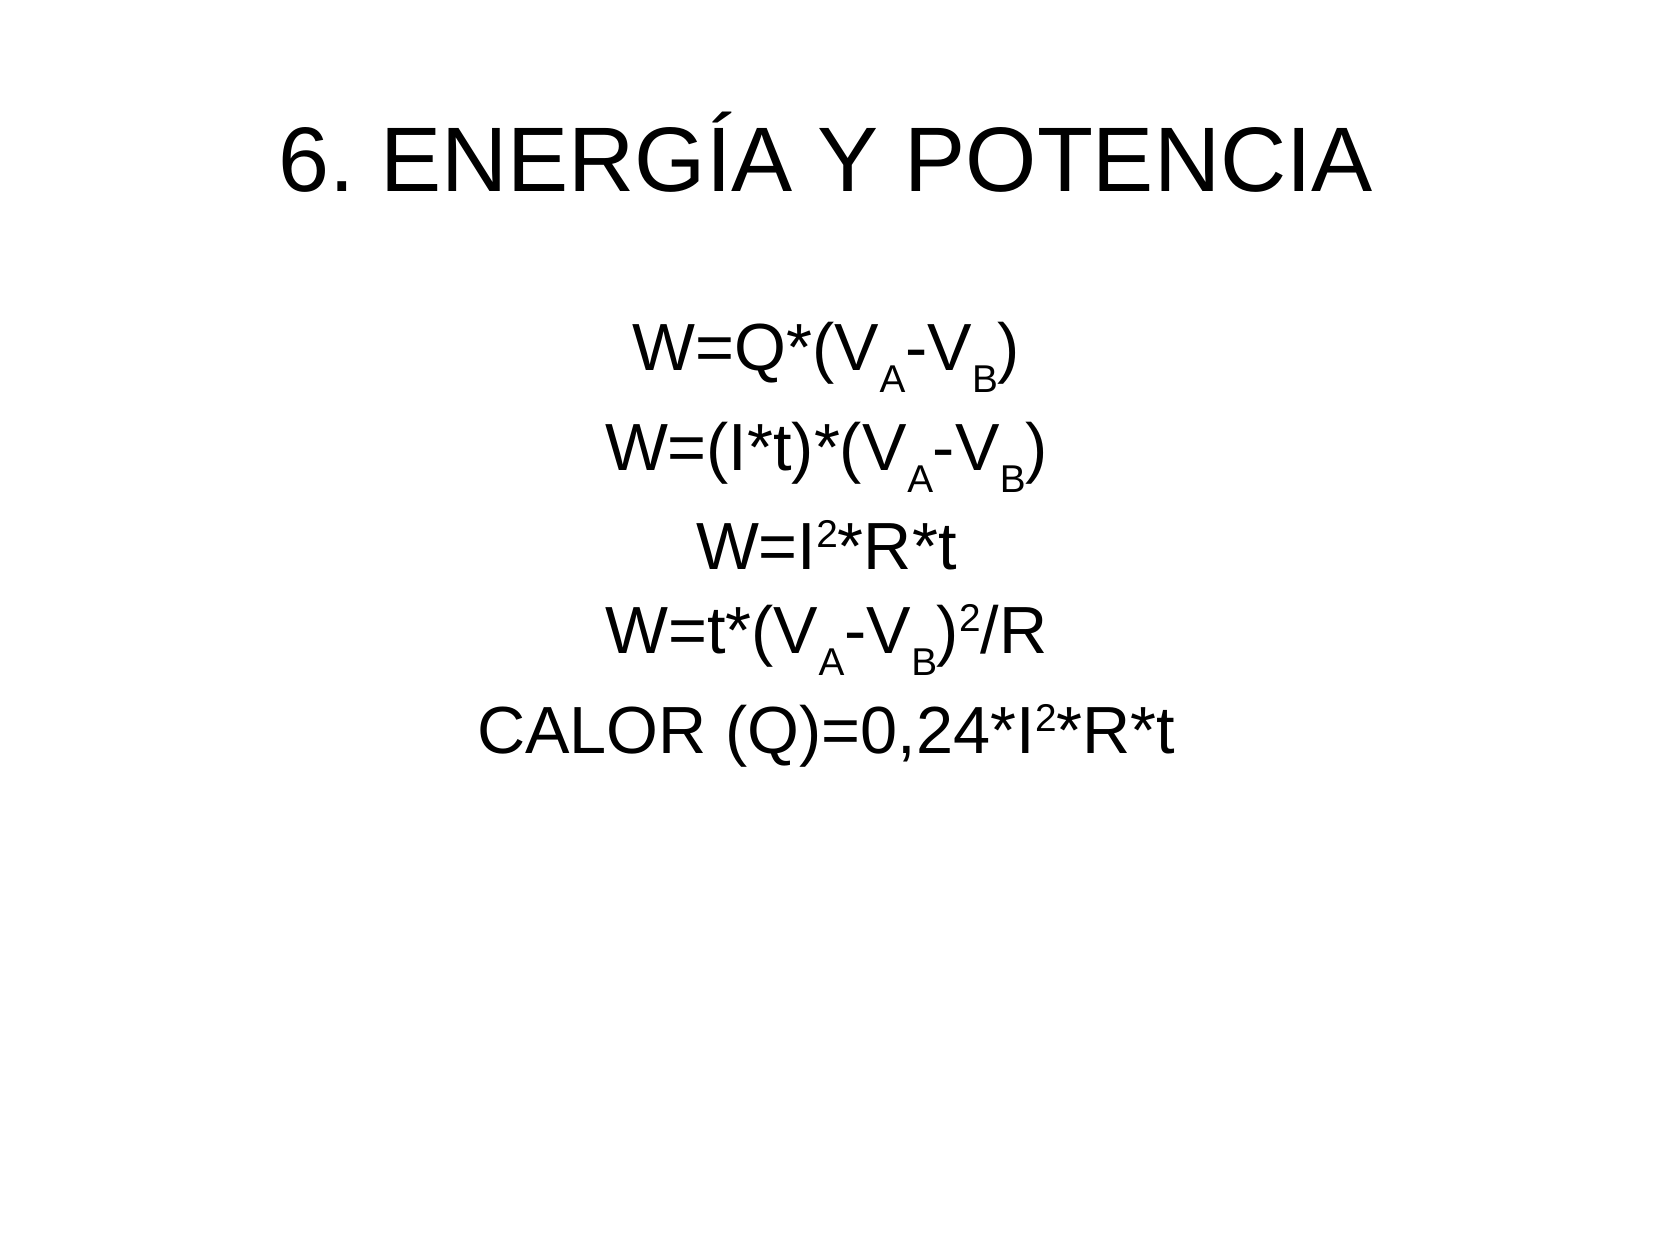

# 6. ENERGÍA Y POTENCIA
W=Q*(VA-VB)
W=(I*t)*(VA-VB)
W=I2*R*t
W=t*(VA-VB)2/R
CALOR (Q)=0,24*I2*R*t